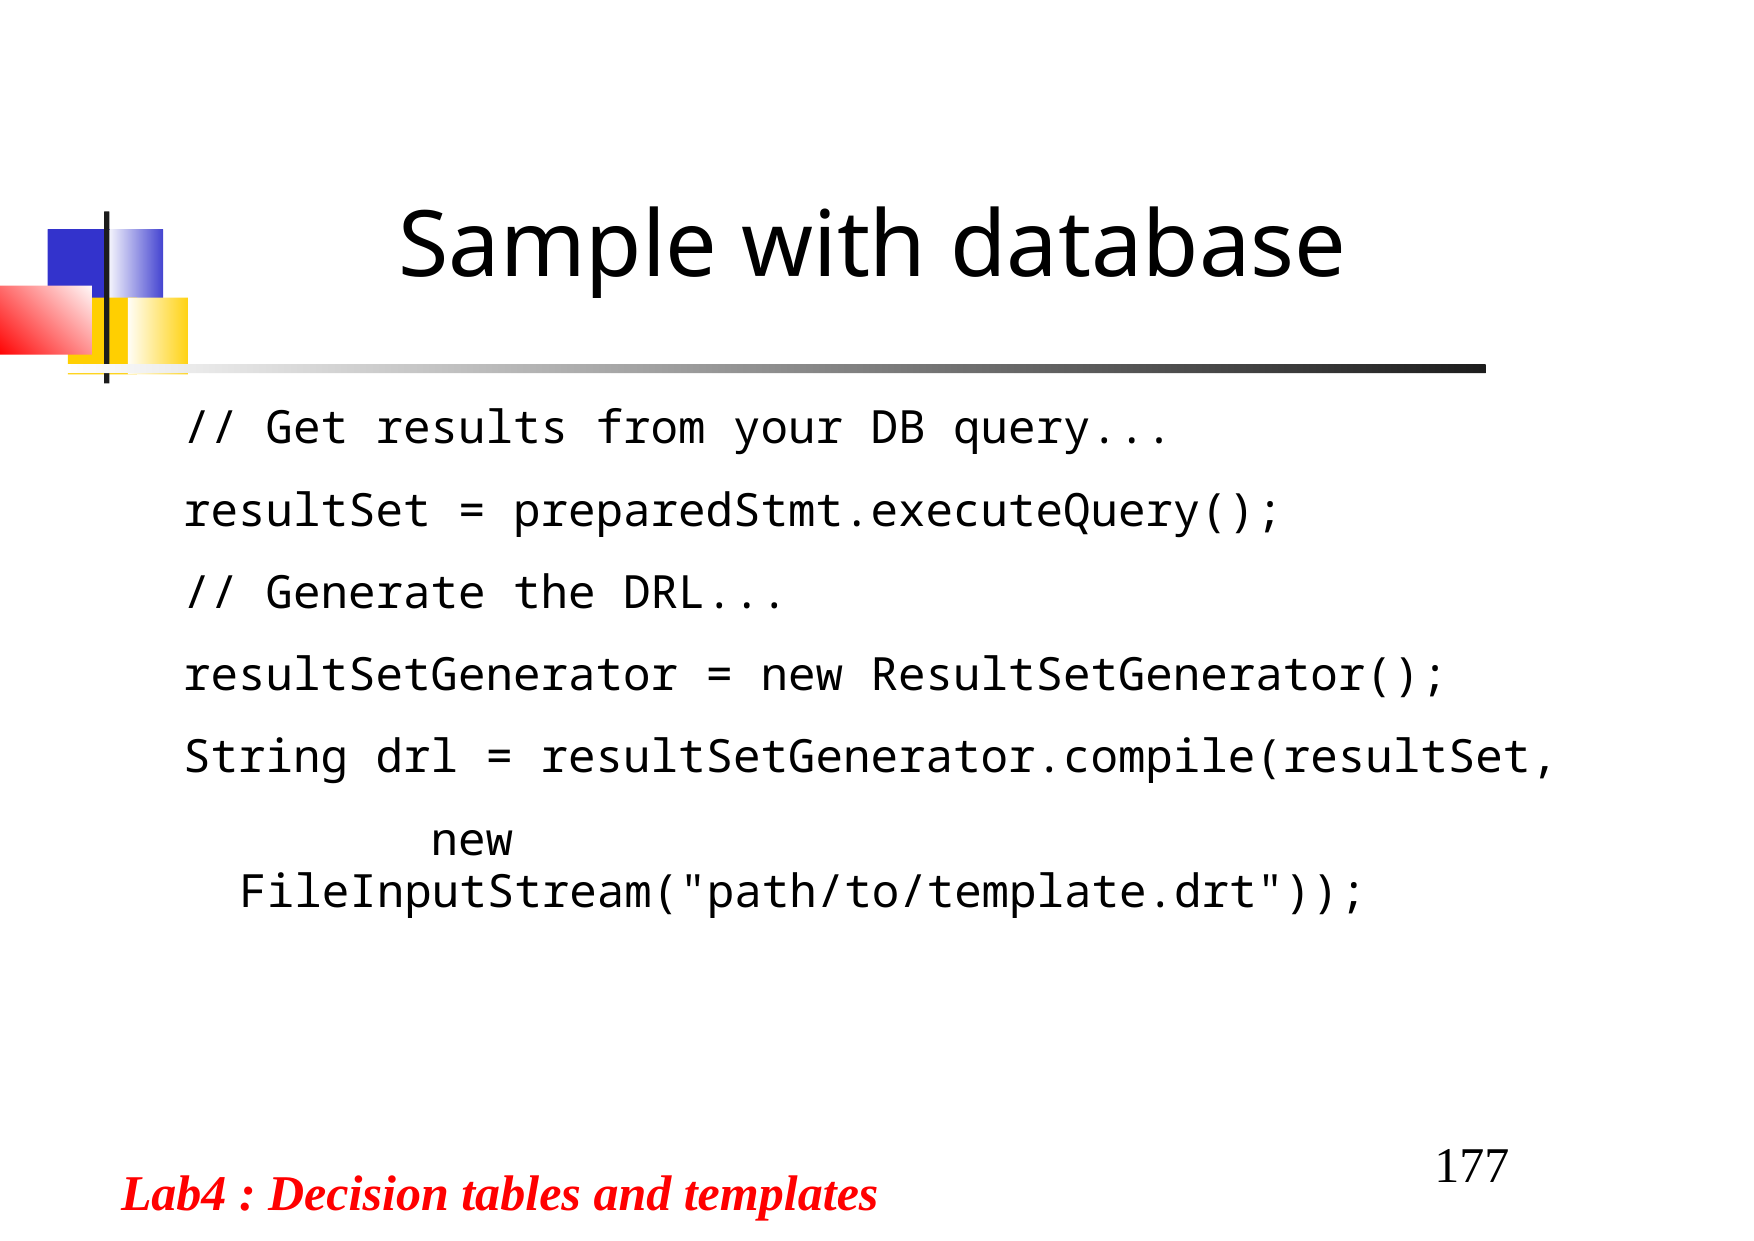

# Sample with database
// Get results from your DB query...
resultSet = preparedStmt.executeQuery();
// Generate the DRL...
resultSetGenerator = new ResultSetGenerator();
String drl = resultSetGenerator.compile(resultSet,
 new FileInputStream("path/to/template.drt"));
Lab4 : Decision tables and templates